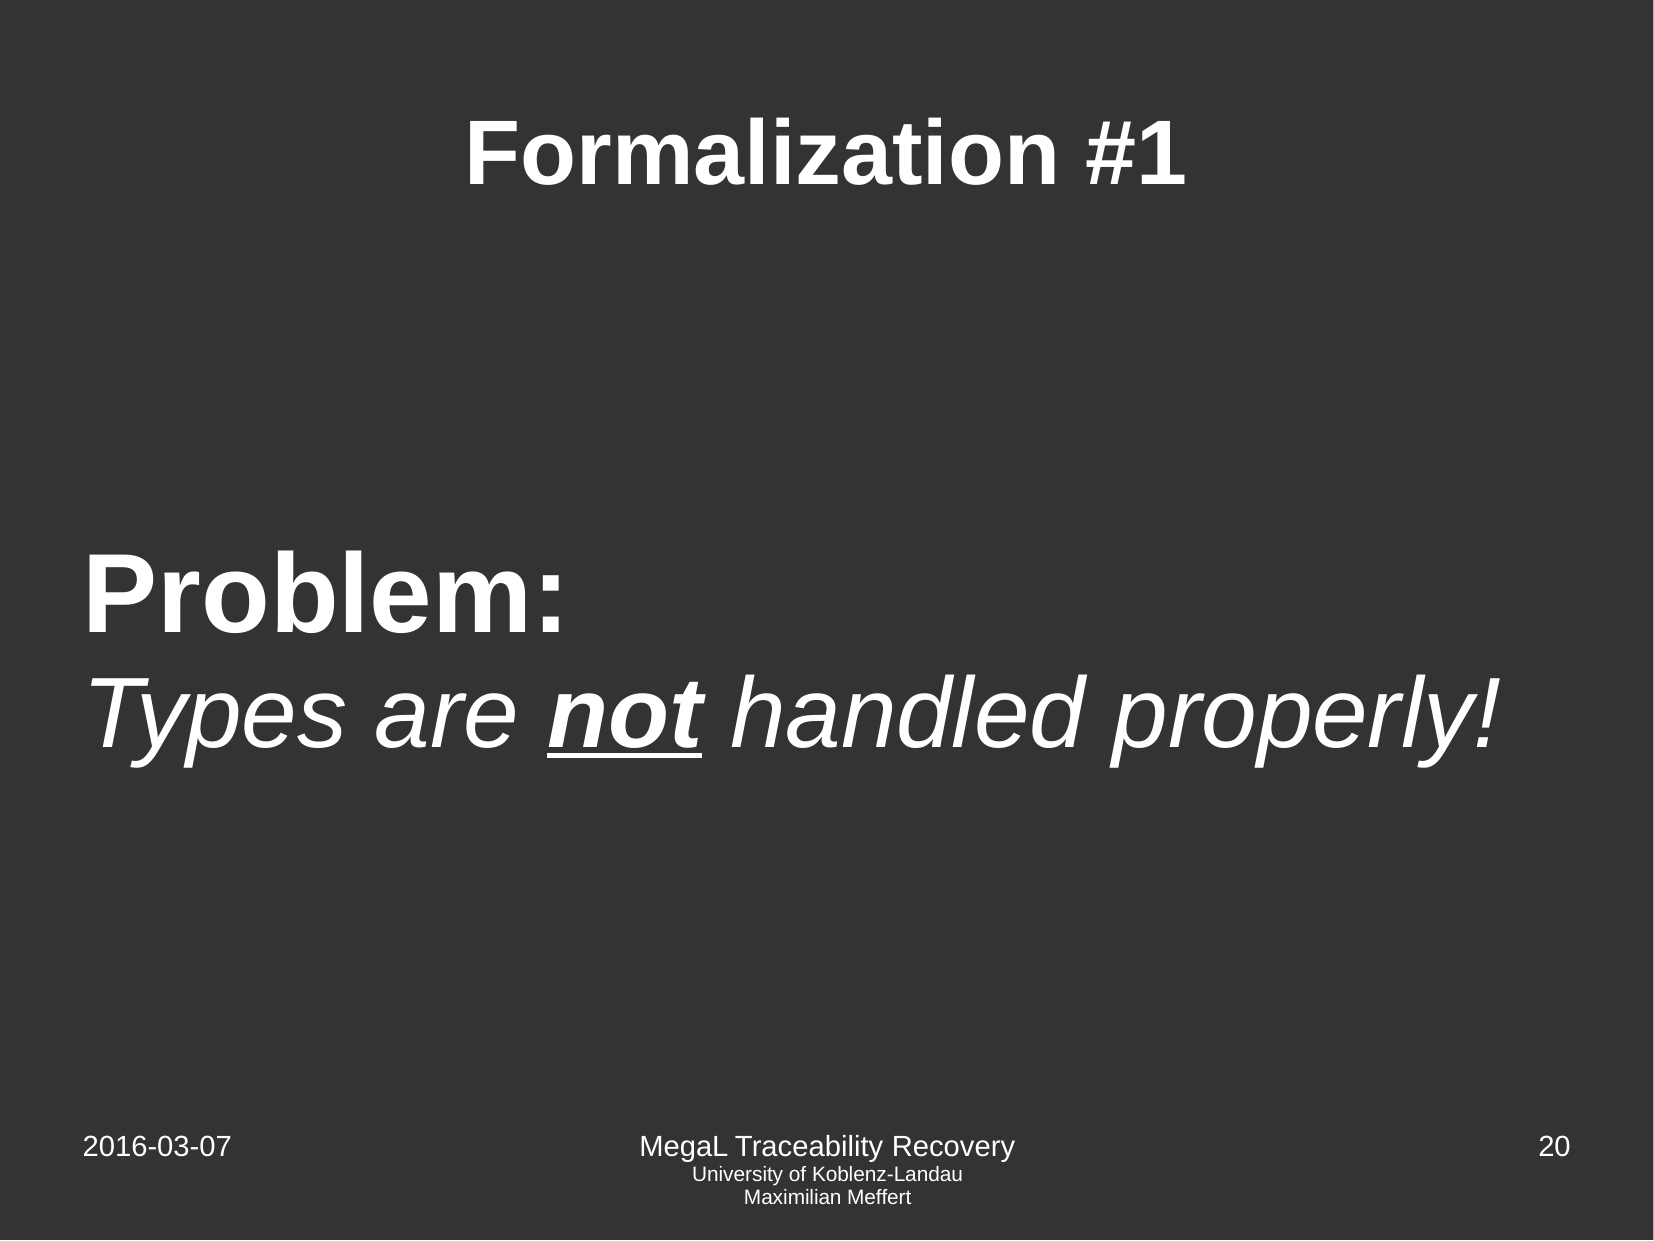

# Formalization #1
Problem:
Types are not handled properly!
2016-03-07
MegaL Traceability Recovery
20